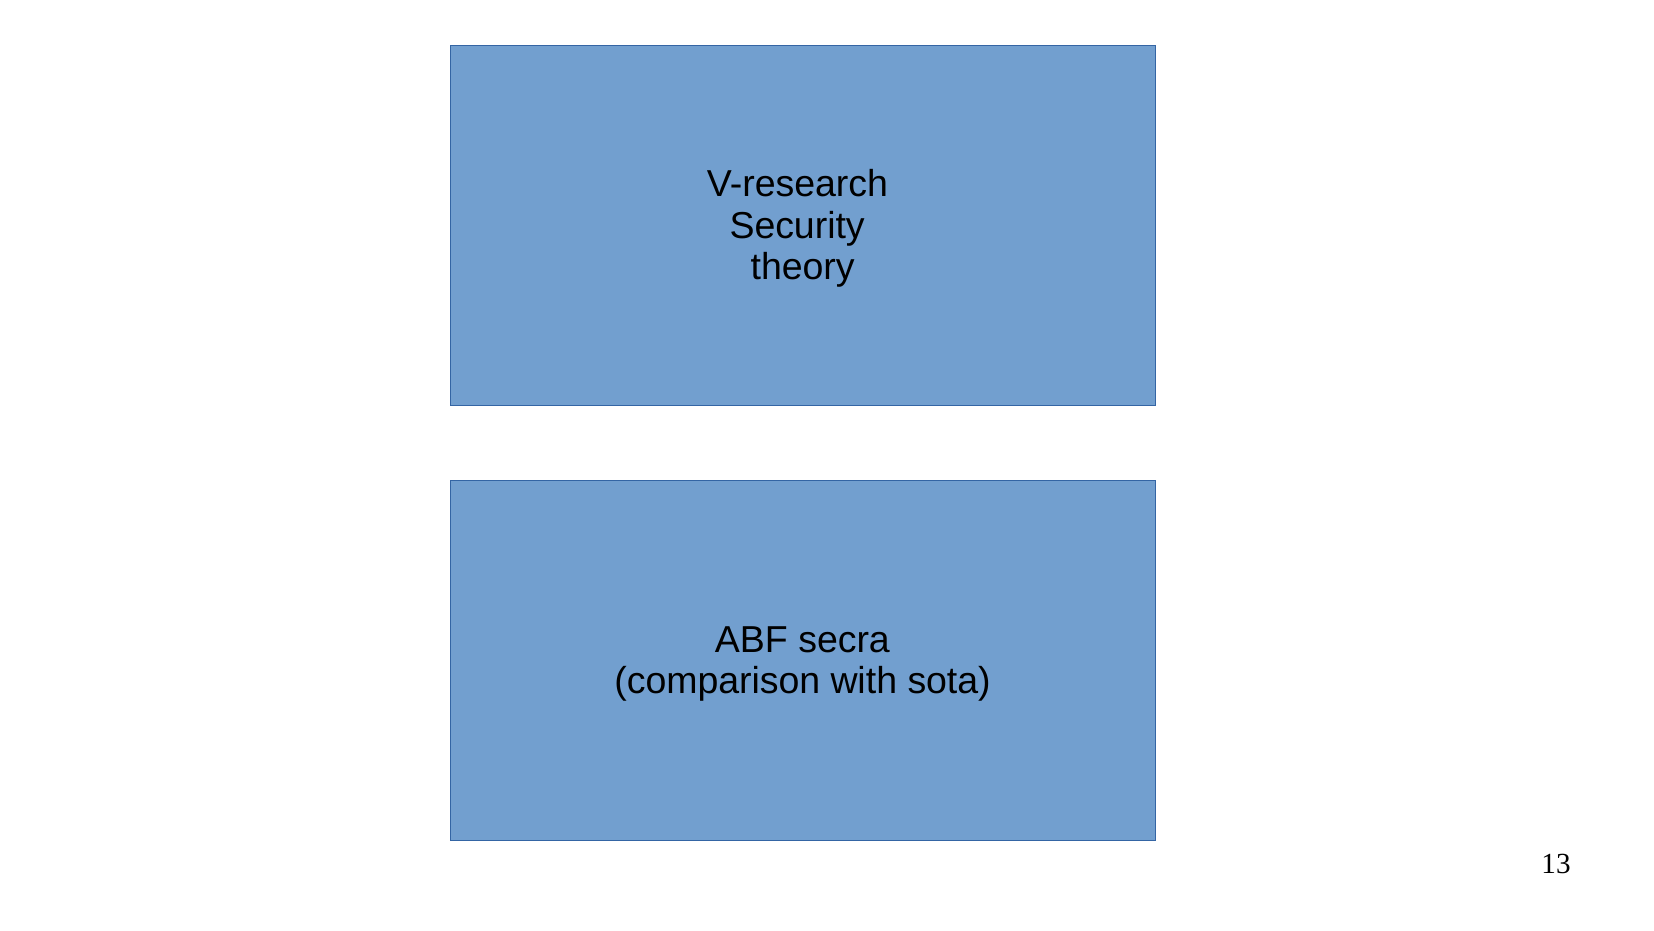

V-research
Security
theory
ABF secra
(comparison with sota)
13